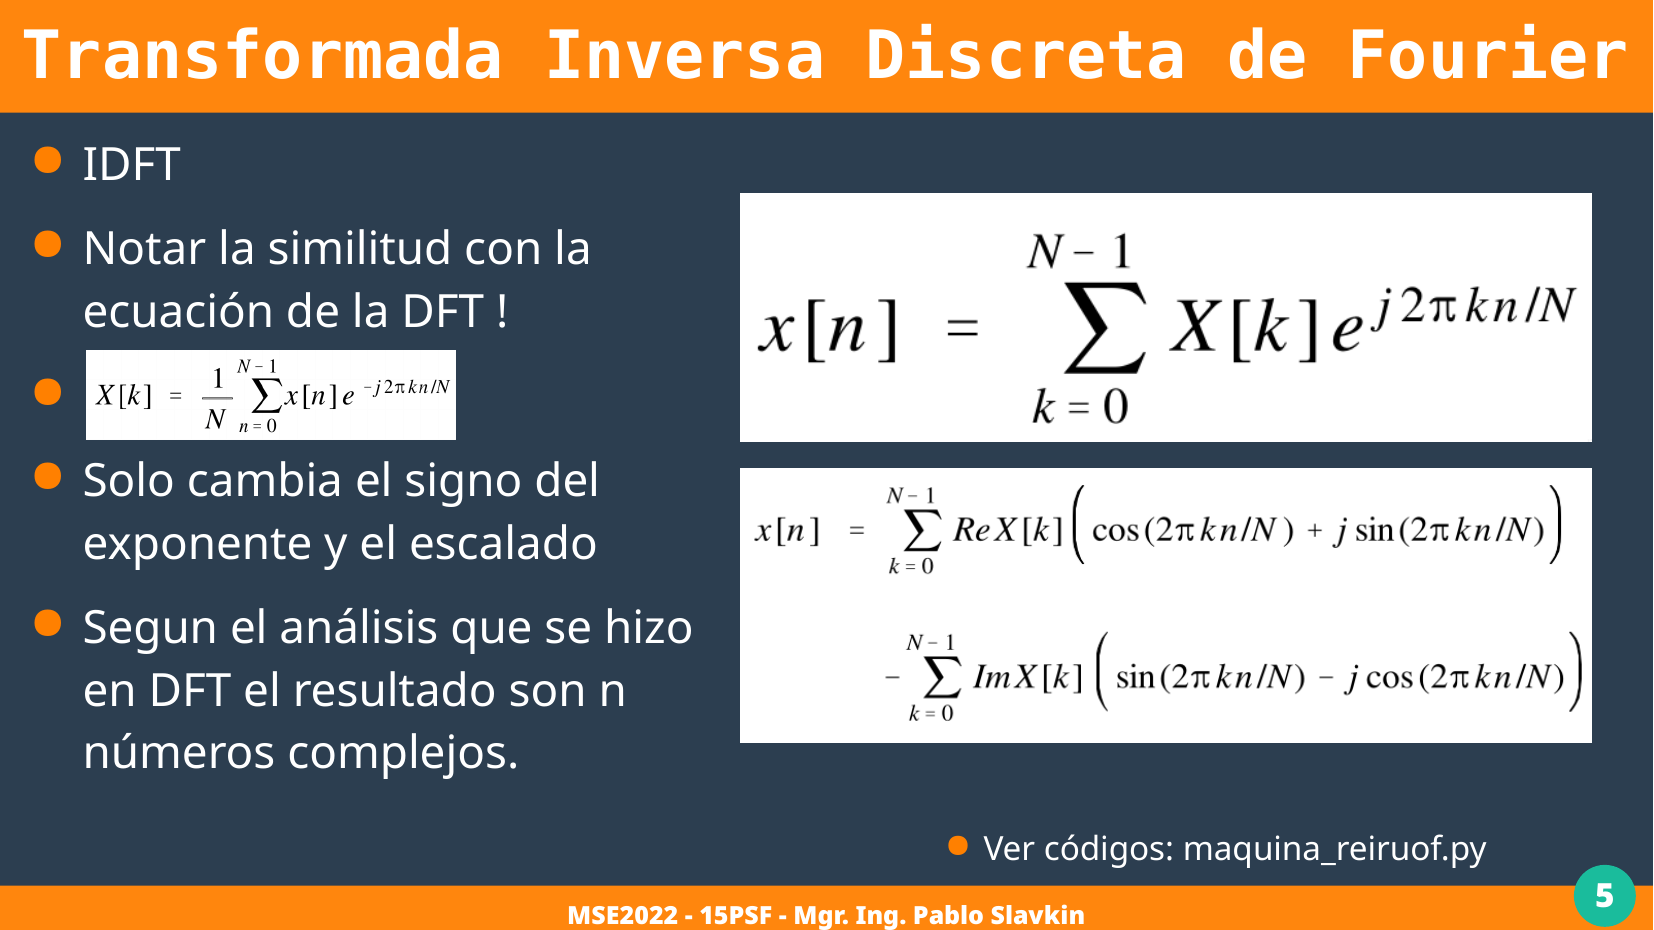

# Transformada Inversa Discreta de Fourier
IDFT
Notar la similitud con la ecuación de la DFT !
Solo cambia el signo del exponente y el escalado
Segun el análisis que se hizo en DFT el resultado son n números complejos.
Ver códigos: maquina_reiruof.py
MSE2022 - 15PSF - Mgr. Ing. Pablo Slavkin